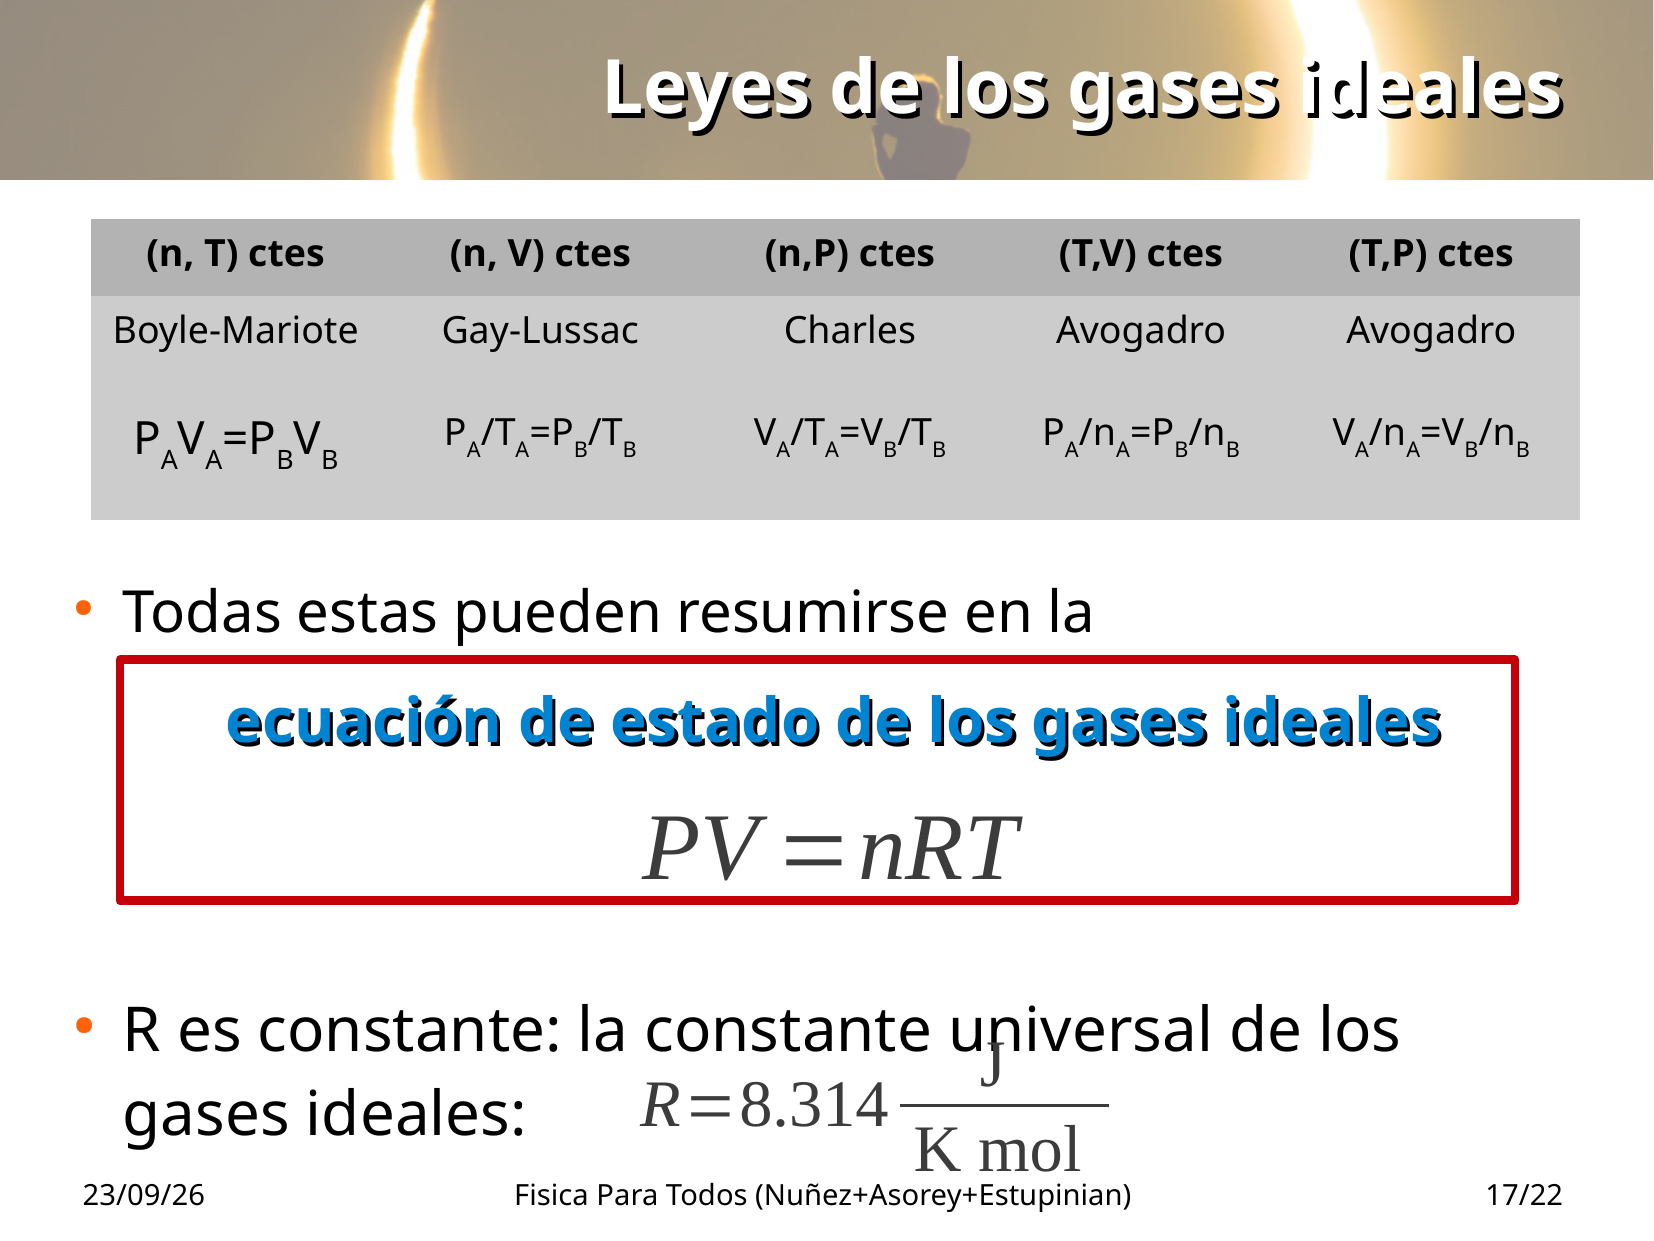

# Leyes de los gases ideales
| (n, T) ctes | (n, V) ctes | (n,P) ctes | (T,V) ctes | (T,P) ctes |
| --- | --- | --- | --- | --- |
| Boyle-Mariote PAVA=PBVB | Gay-Lussac PA/TA=PB/TB | Charles VA/TA=VB/TB | Avogadro PA/nA=PB/nB | Avogadro VA/nA=VB/nB |
Todas estas pueden resumirse en la
ecuación de estado de los gases ideales
R es constante: la constante universal de los gases ideales:
Fisica Para Todos (Nuñez+Asorey+Estupinian)
17